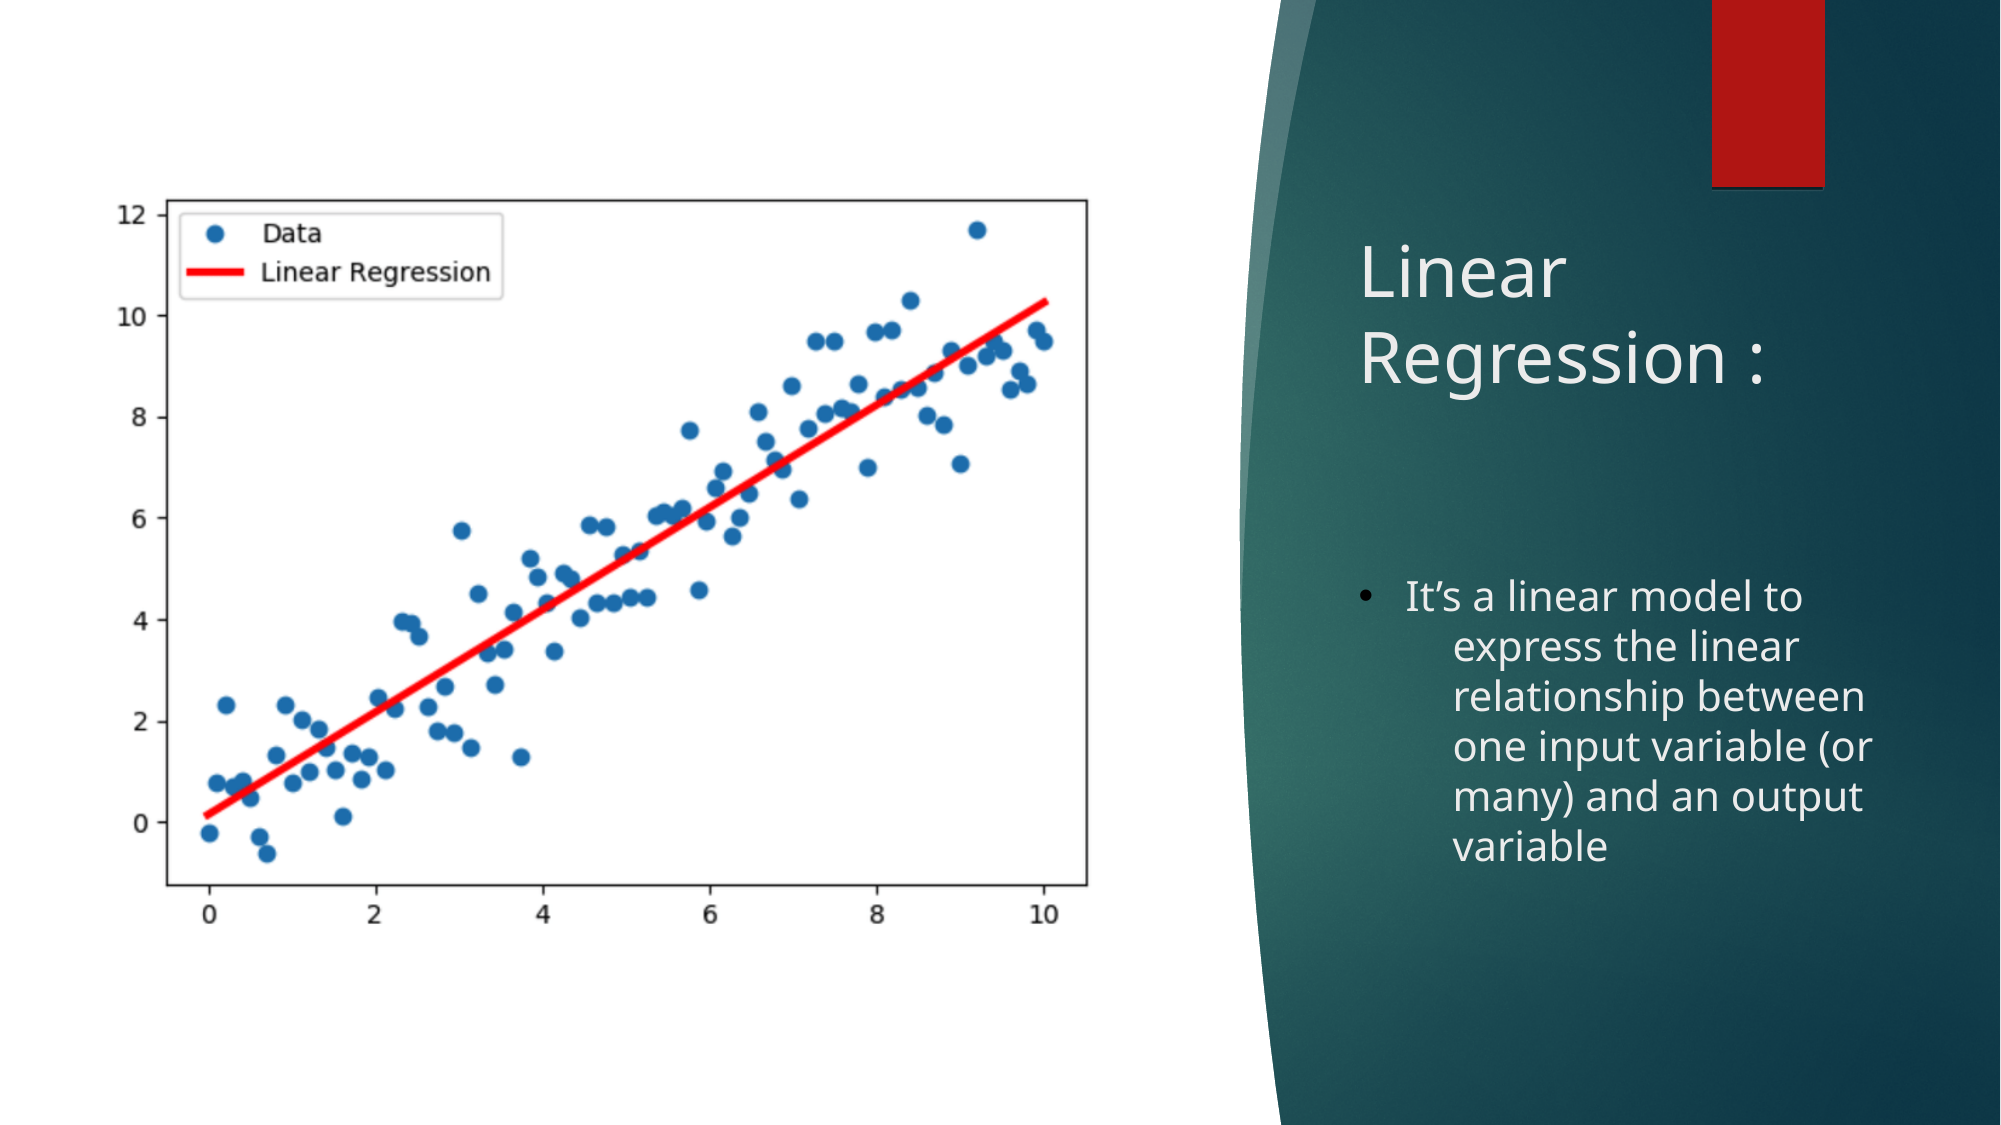

# Linear Regression :
It’s a linear model to express the linear relationship between one input variable (or many) and an output variable